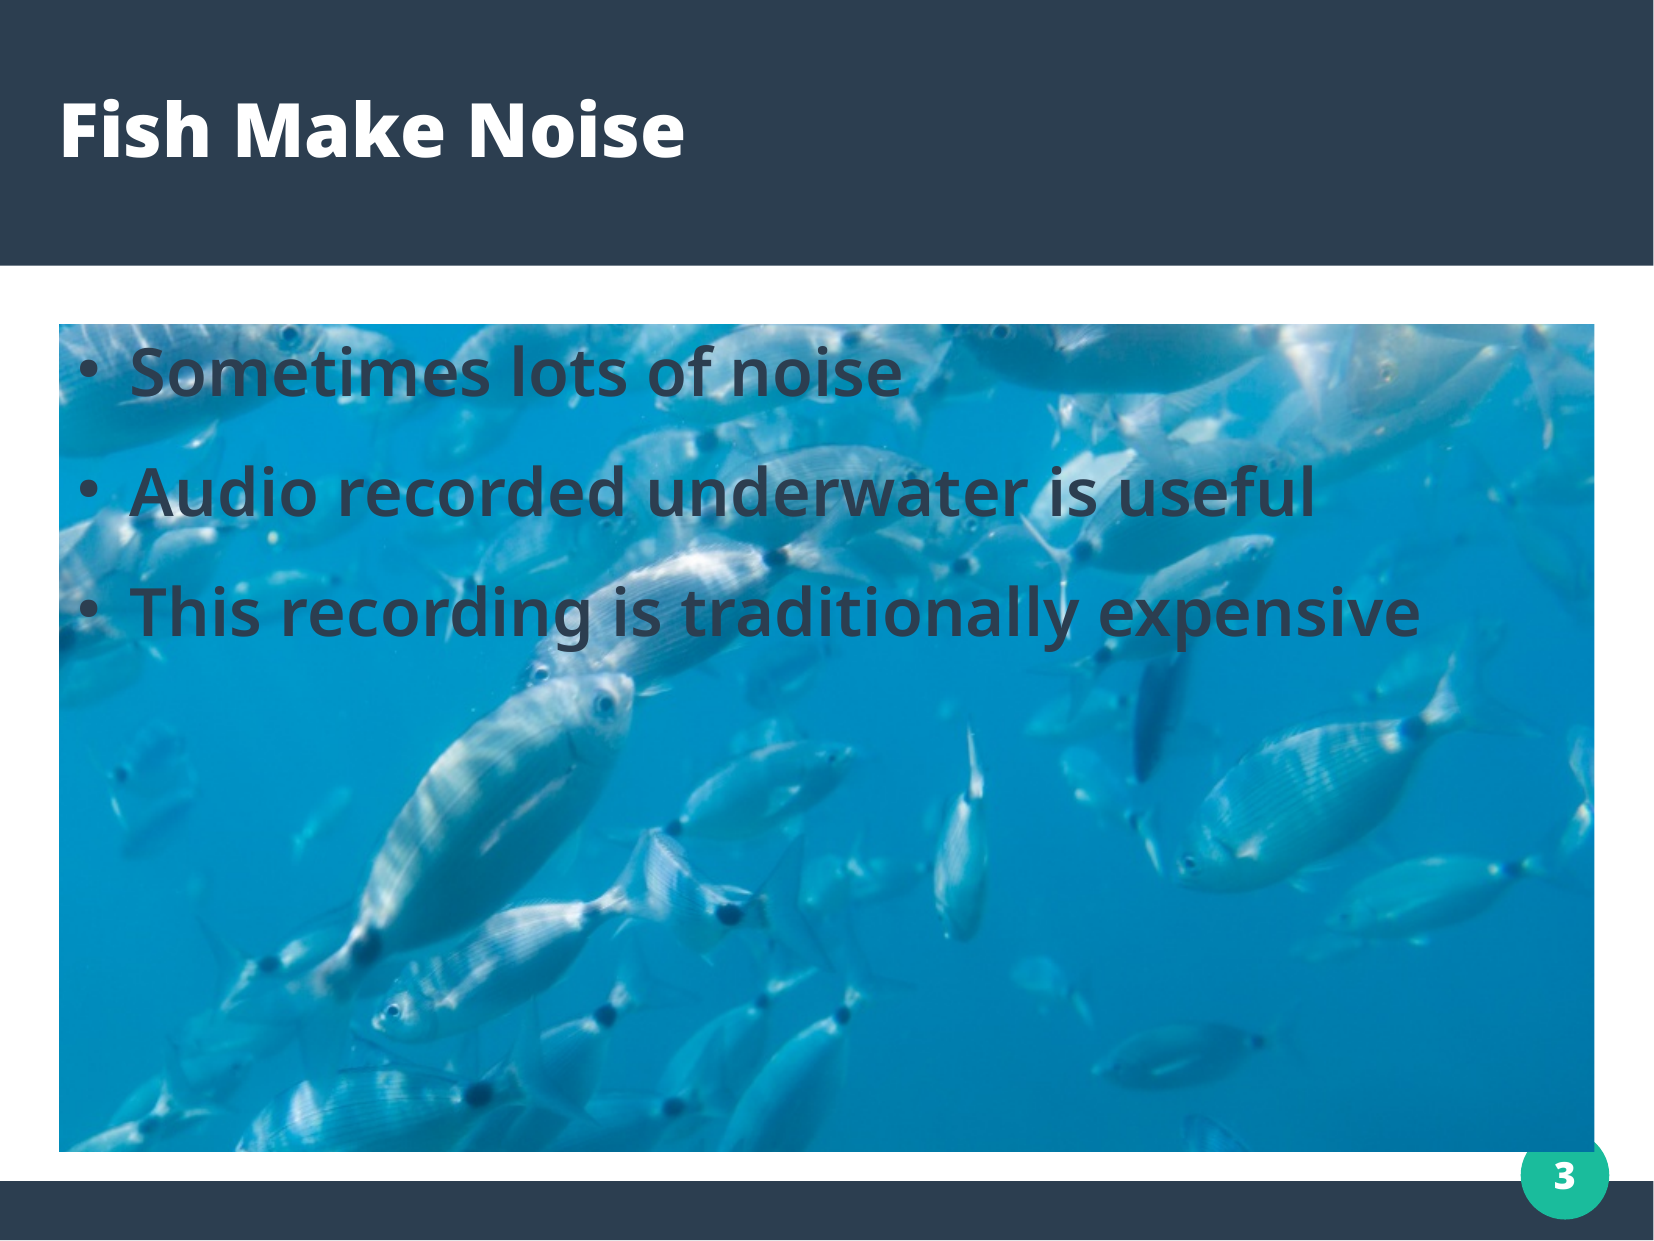

Fish Make Noise
# Sometimes lots of noise
Audio recorded underwater is useful
This recording is traditionally expensive
3